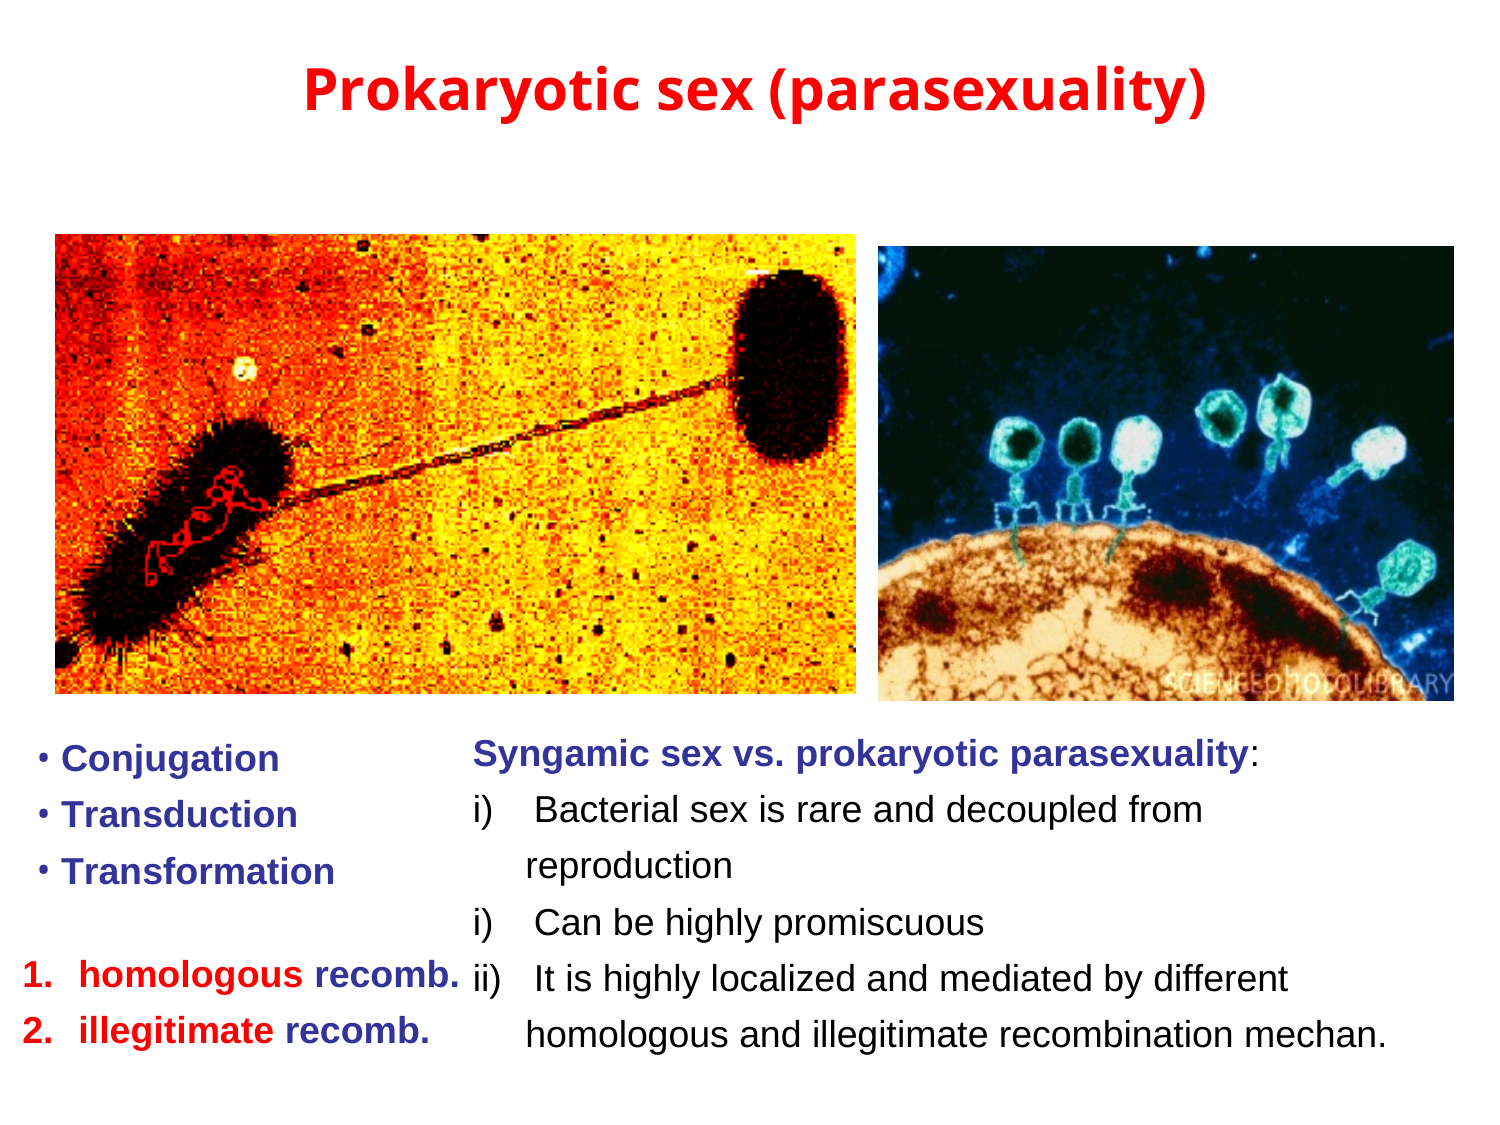

Prokaryotic sex (parasexuality)
Syngamic sex vs. prokaryotic parasexuality:
Bacterial sex is rare and decoupled from
 reproduction
Can be highly promiscuous
It is highly localized and mediated by different
 homologous and illegitimate recombination mechan.
 Conjugation
 Transduction
 Transformation
homologous recomb.
illegitimate recomb.